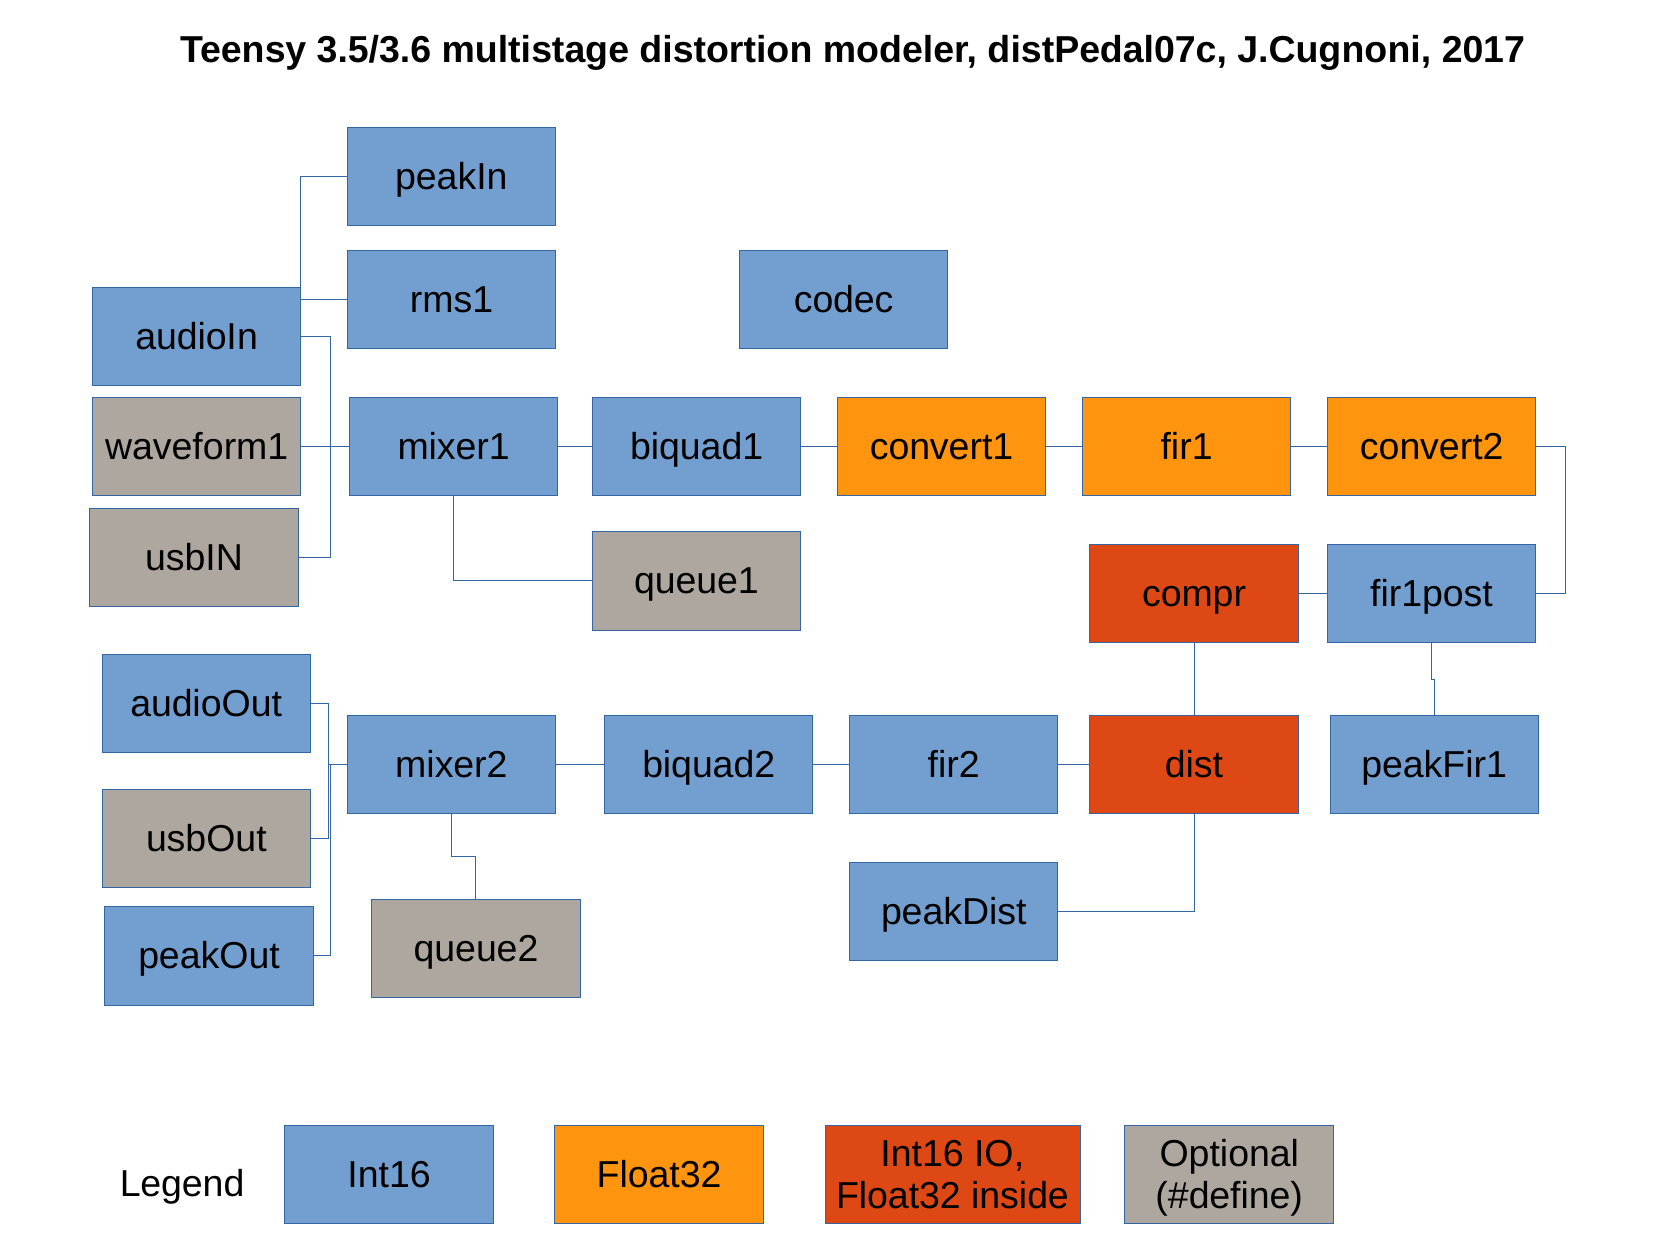

Teensy 3.5/3.6 multistage distortion modeler, distPedal07c, J.Cugnoni, 2017
peakIn
rms1
codec
audioIn
mixer1
biquad1
convert1
fir1
convert2
waveform1
usbIN
queue1
compr
fir1post
audioOut
mixer2
biquad2
fir2
dist
peakFir1
usbOut
peakDist
queue2
peakOut
Int16
Float32
Int16 IO,
Float32 inside
Optional
(#define)
Legend